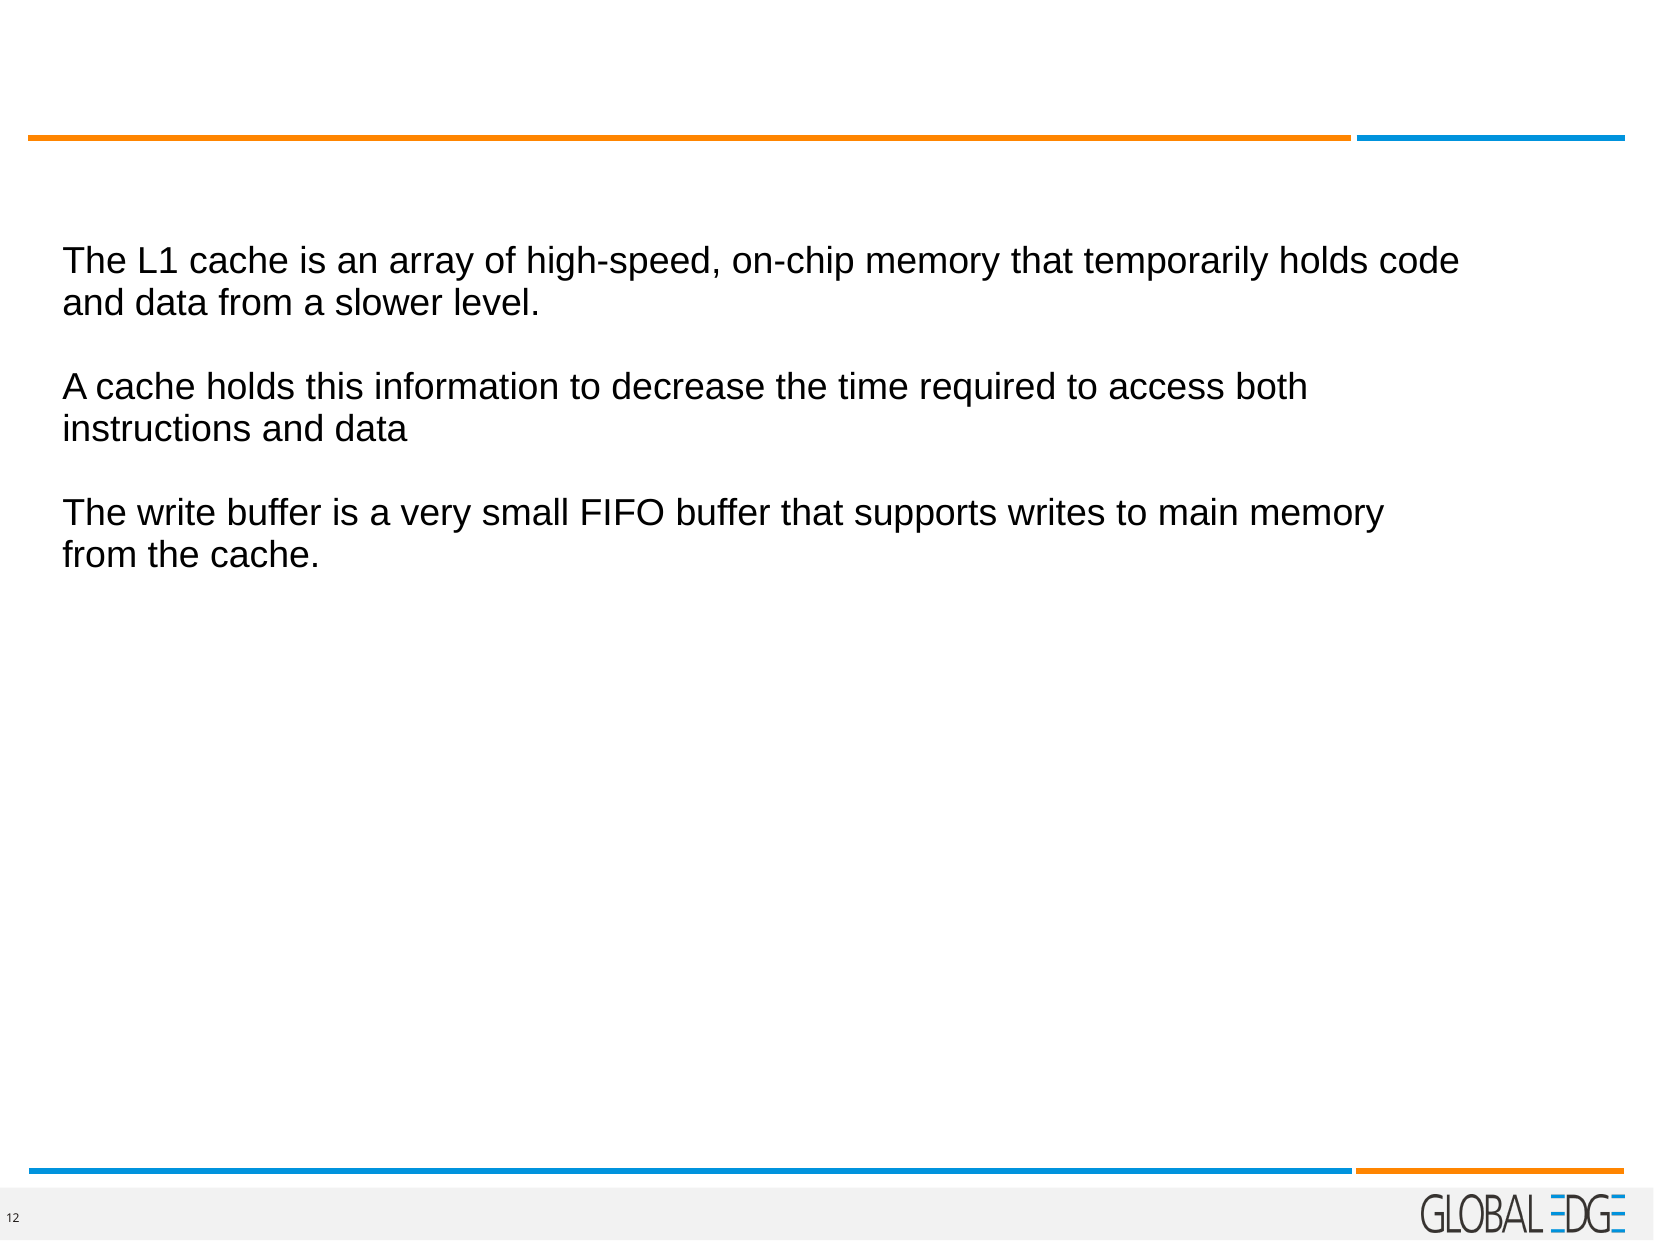

The L1 cache is an array of high-speed, on-chip memory that temporarily holds code and data from a slower level.
A cache holds this information to decrease the time required to access both instructions and data
The write buffer is a very small FIFO buffer that supports writes to main memory
from the cache.